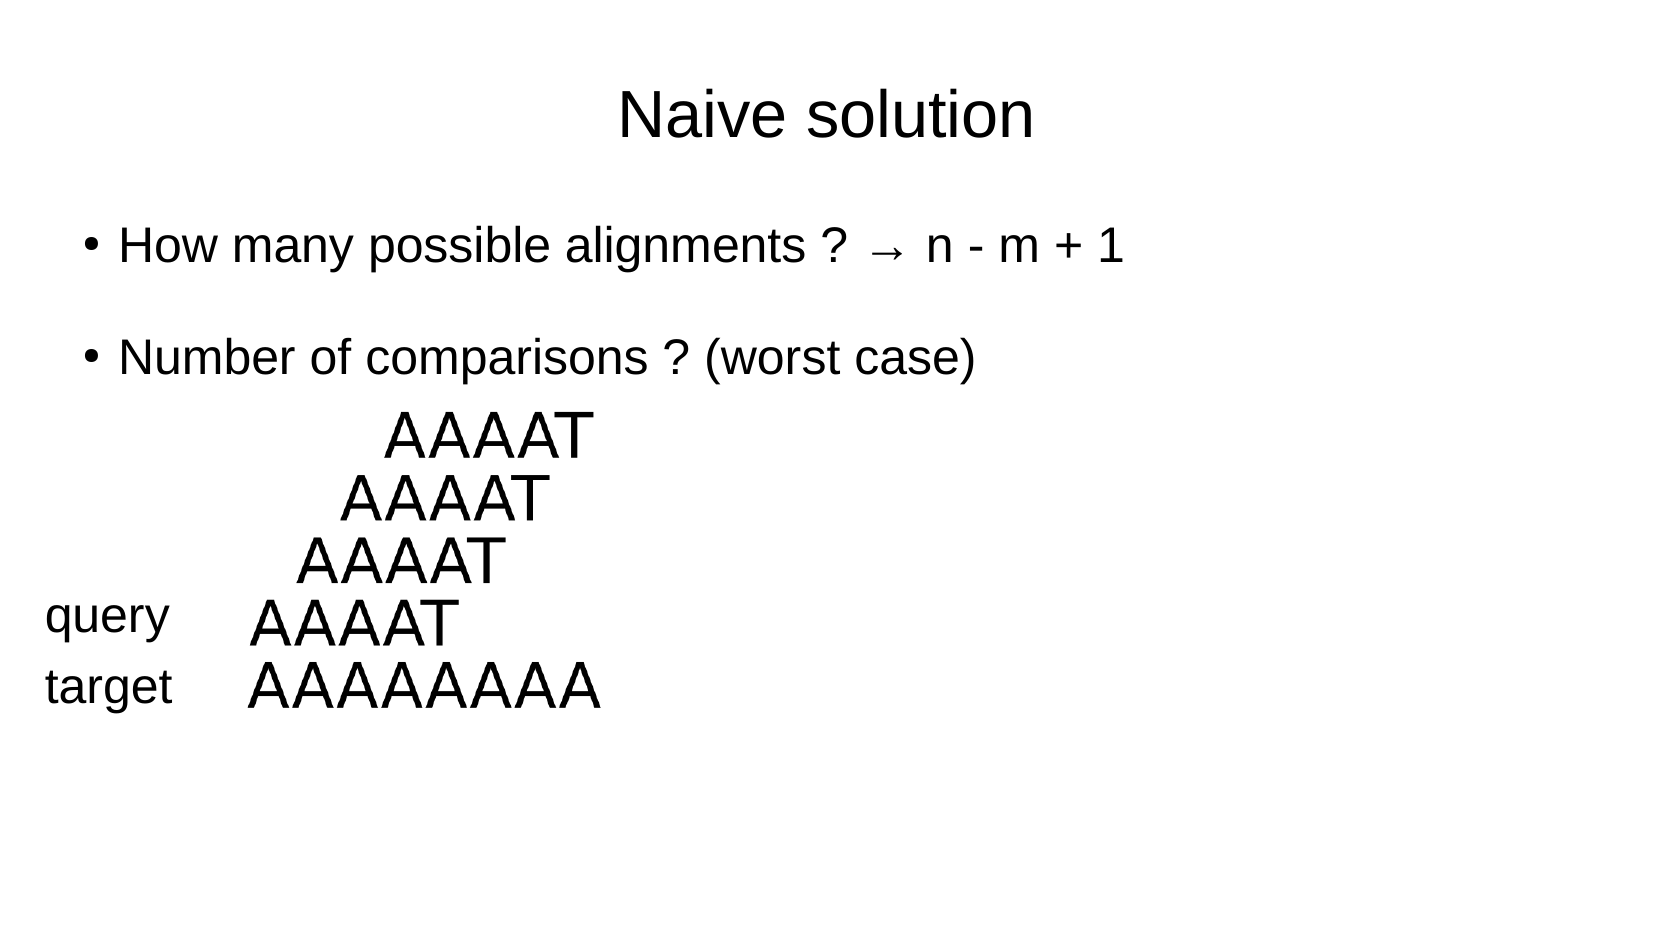

# Naive solution
How many possible alignments ? → n - m + 1
Number of comparisons ? (worst case)
query
target